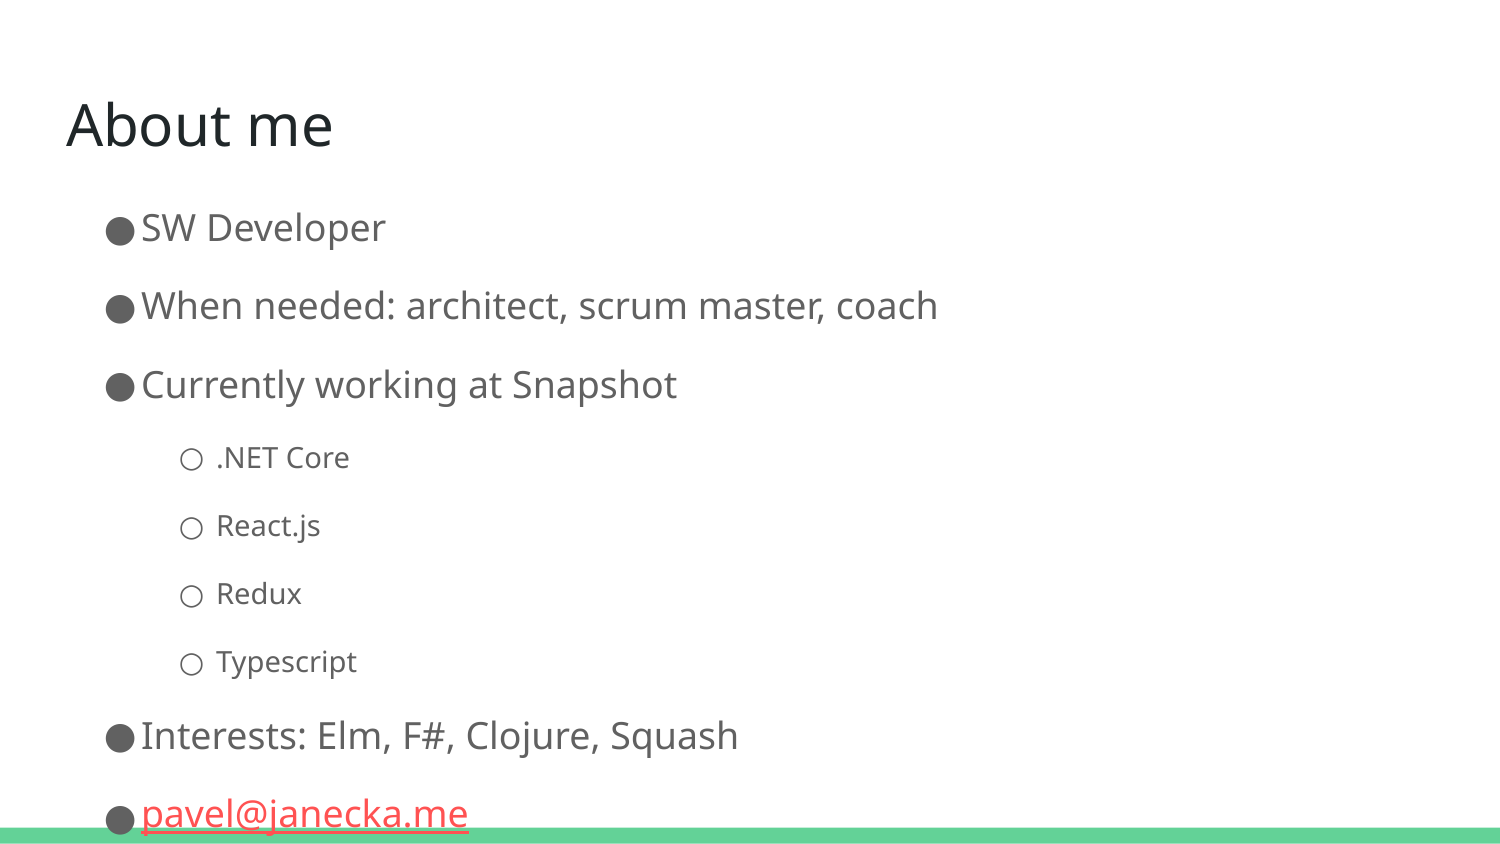

# About me
SW Developer
When needed: architect, scrum master, coach
Currently working at Snapshot
.NET Core
React.js
Redux
Typescript
Interests: Elm, F#, Clojure, Squash
pavel@janecka.me